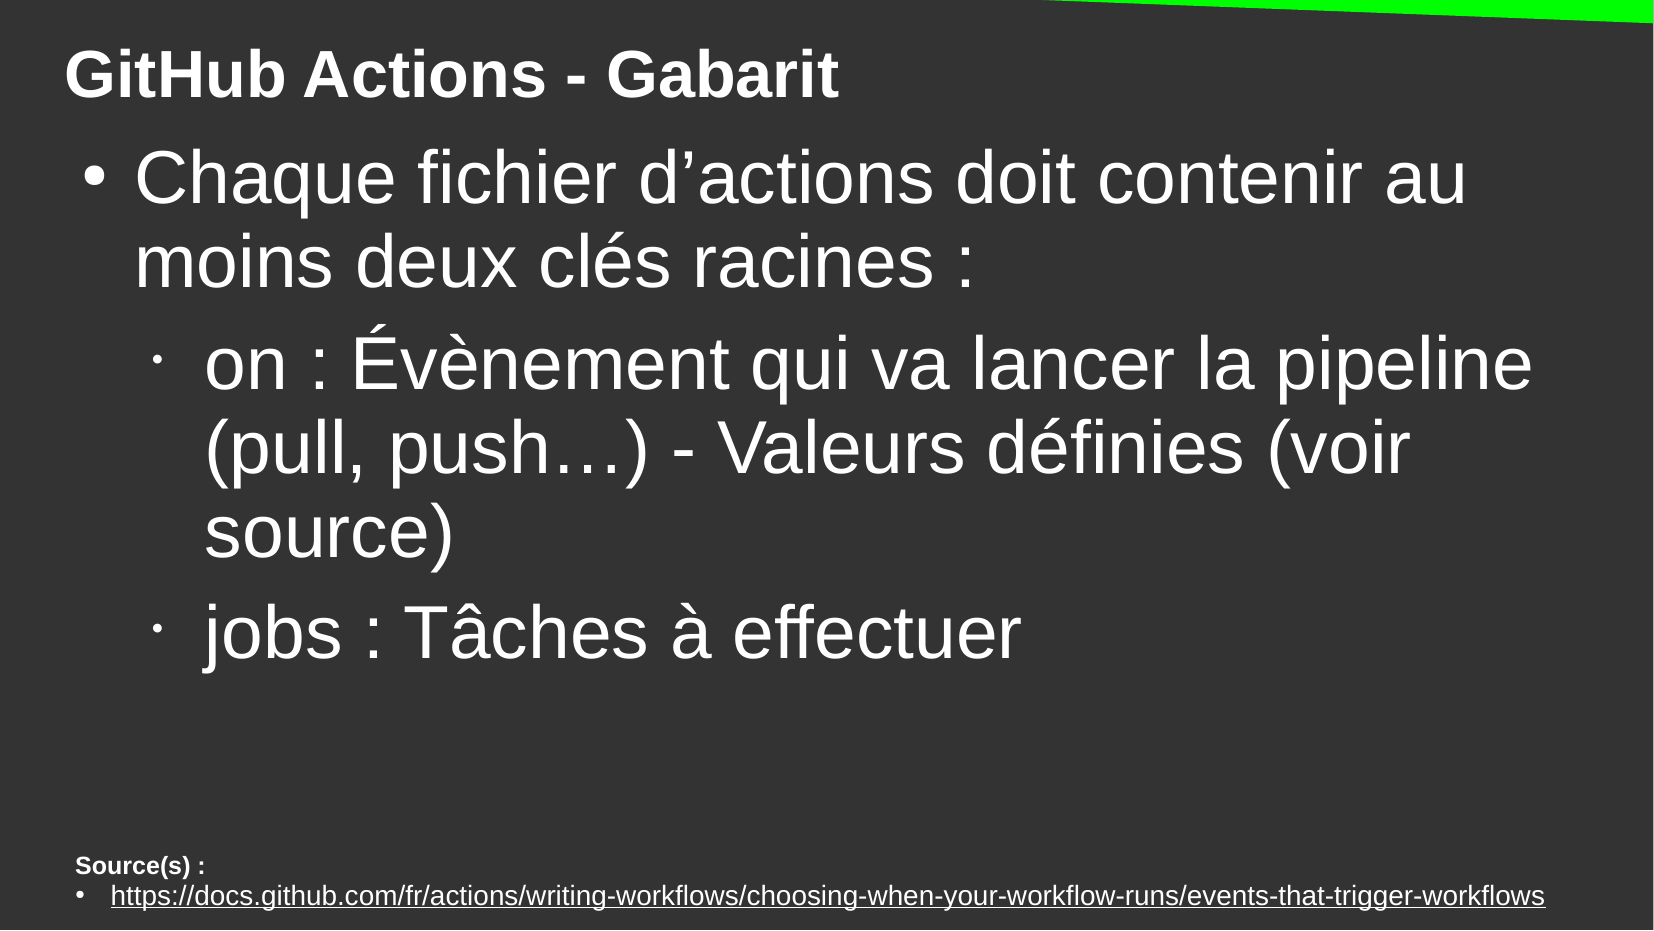

# GitHub Actions - Gabarit
Chaque fichier d’actions doit contenir au moins deux clés racines :
on : Évènement qui va lancer la pipeline (pull, push…) - Valeurs définies (voir source)
jobs : Tâches à effectuer
Source(s) :
https://docs.github.com/fr/actions/writing-workflows/choosing-when-your-workflow-runs/events-that-trigger-workflows